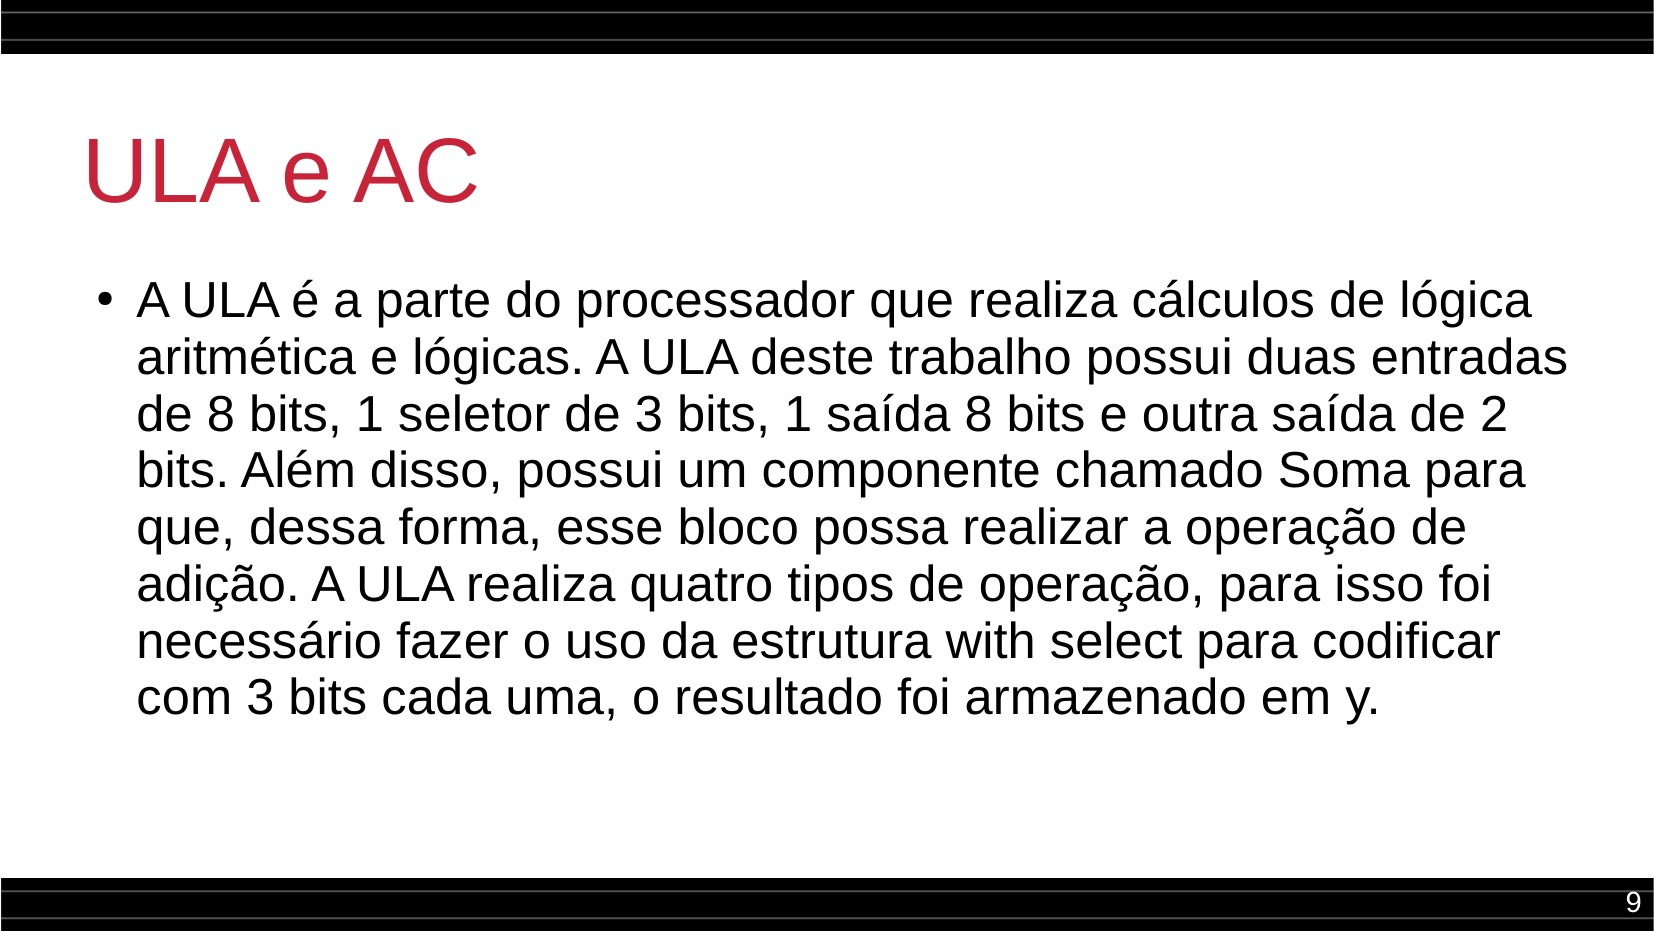

# ULA e AC
A ULA é a parte do processador que realiza cálculos de lógica aritmética e lógicas. A ULA deste trabalho possui duas entradas de 8 bits, 1 seletor de 3 bits, 1 saída 8 bits e outra saída de 2 bits. Além disso, possui um componente chamado Soma para que, dessa forma, esse bloco possa realizar a operação de adição. A ULA realiza quatro tipos de operação, para isso foi necessário fazer o uso da estrutura with select para codificar com 3 bits cada uma, o resultado foi armazenado em y.